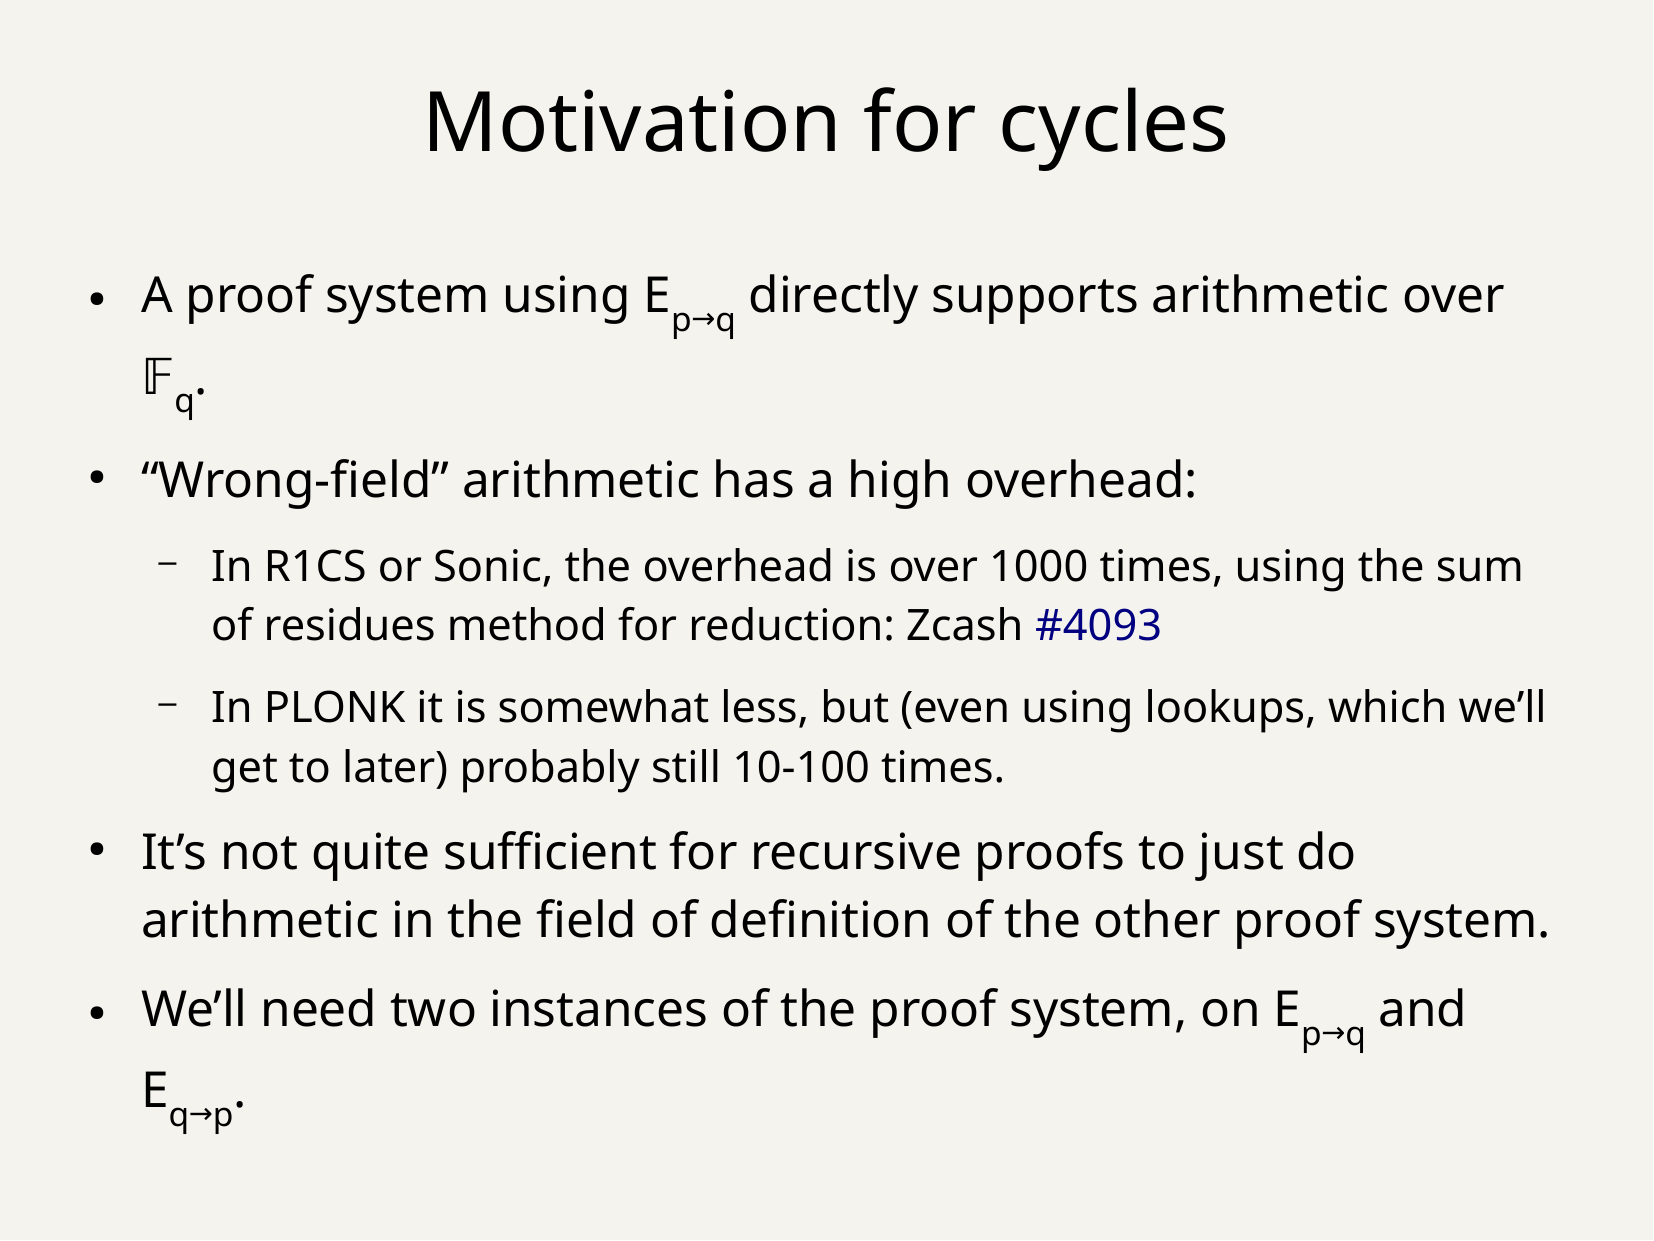

# Motivation for cycles
A proof system using Ep→q directly supports arithmetic over 𝔽q.
“Wrong-field” arithmetic has a high overhead:
In R1CS or Sonic, the overhead is over 1000 times, using the sum of residues method for reduction: Zcash #4093
In PLONK it is somewhat less, but (even using lookups, which we’ll get to later) probably still 10-100 times.
It’s not quite sufficient for recursive proofs to just do arithmetic in the field of definition of the other proof system.
We’ll need two instances of the proof system, on Ep→q and Eq→p.